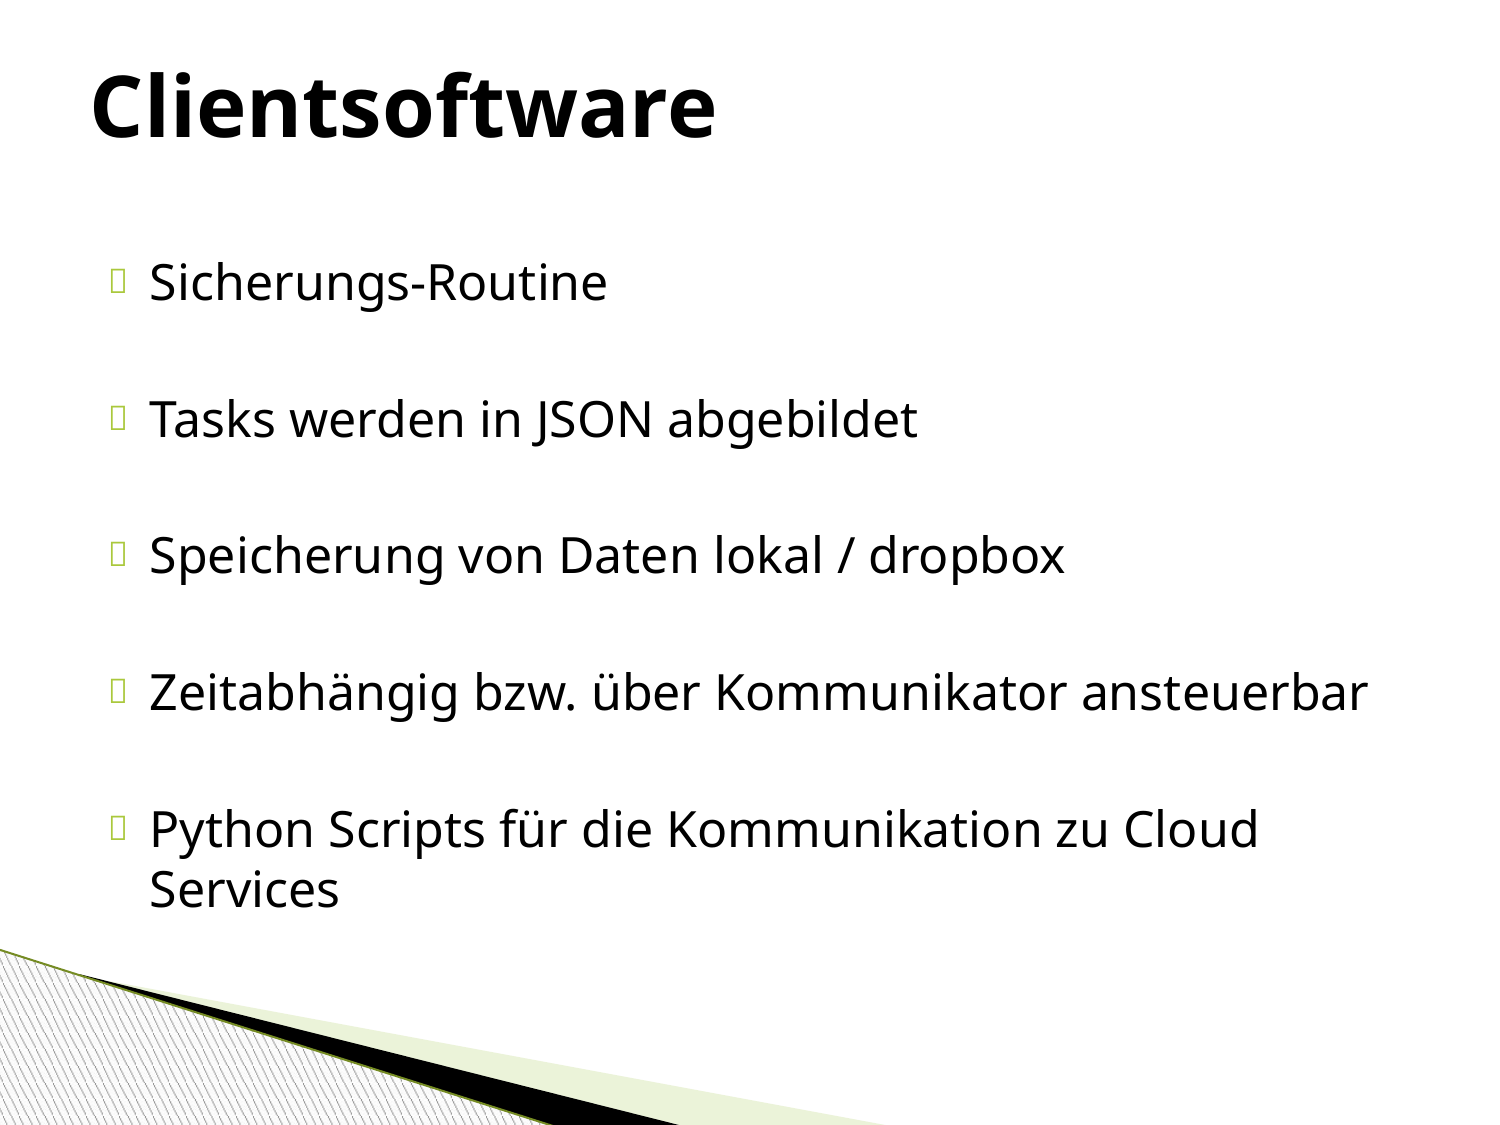

Clientsoftware
# Sicherungs-Routine
Tasks werden in JSON abgebildet
Speicherung von Daten lokal / dropbox
Zeitabhängig bzw. über Kommunikator ansteuerbar
Python Scripts für die Kommunikation zu Cloud Services